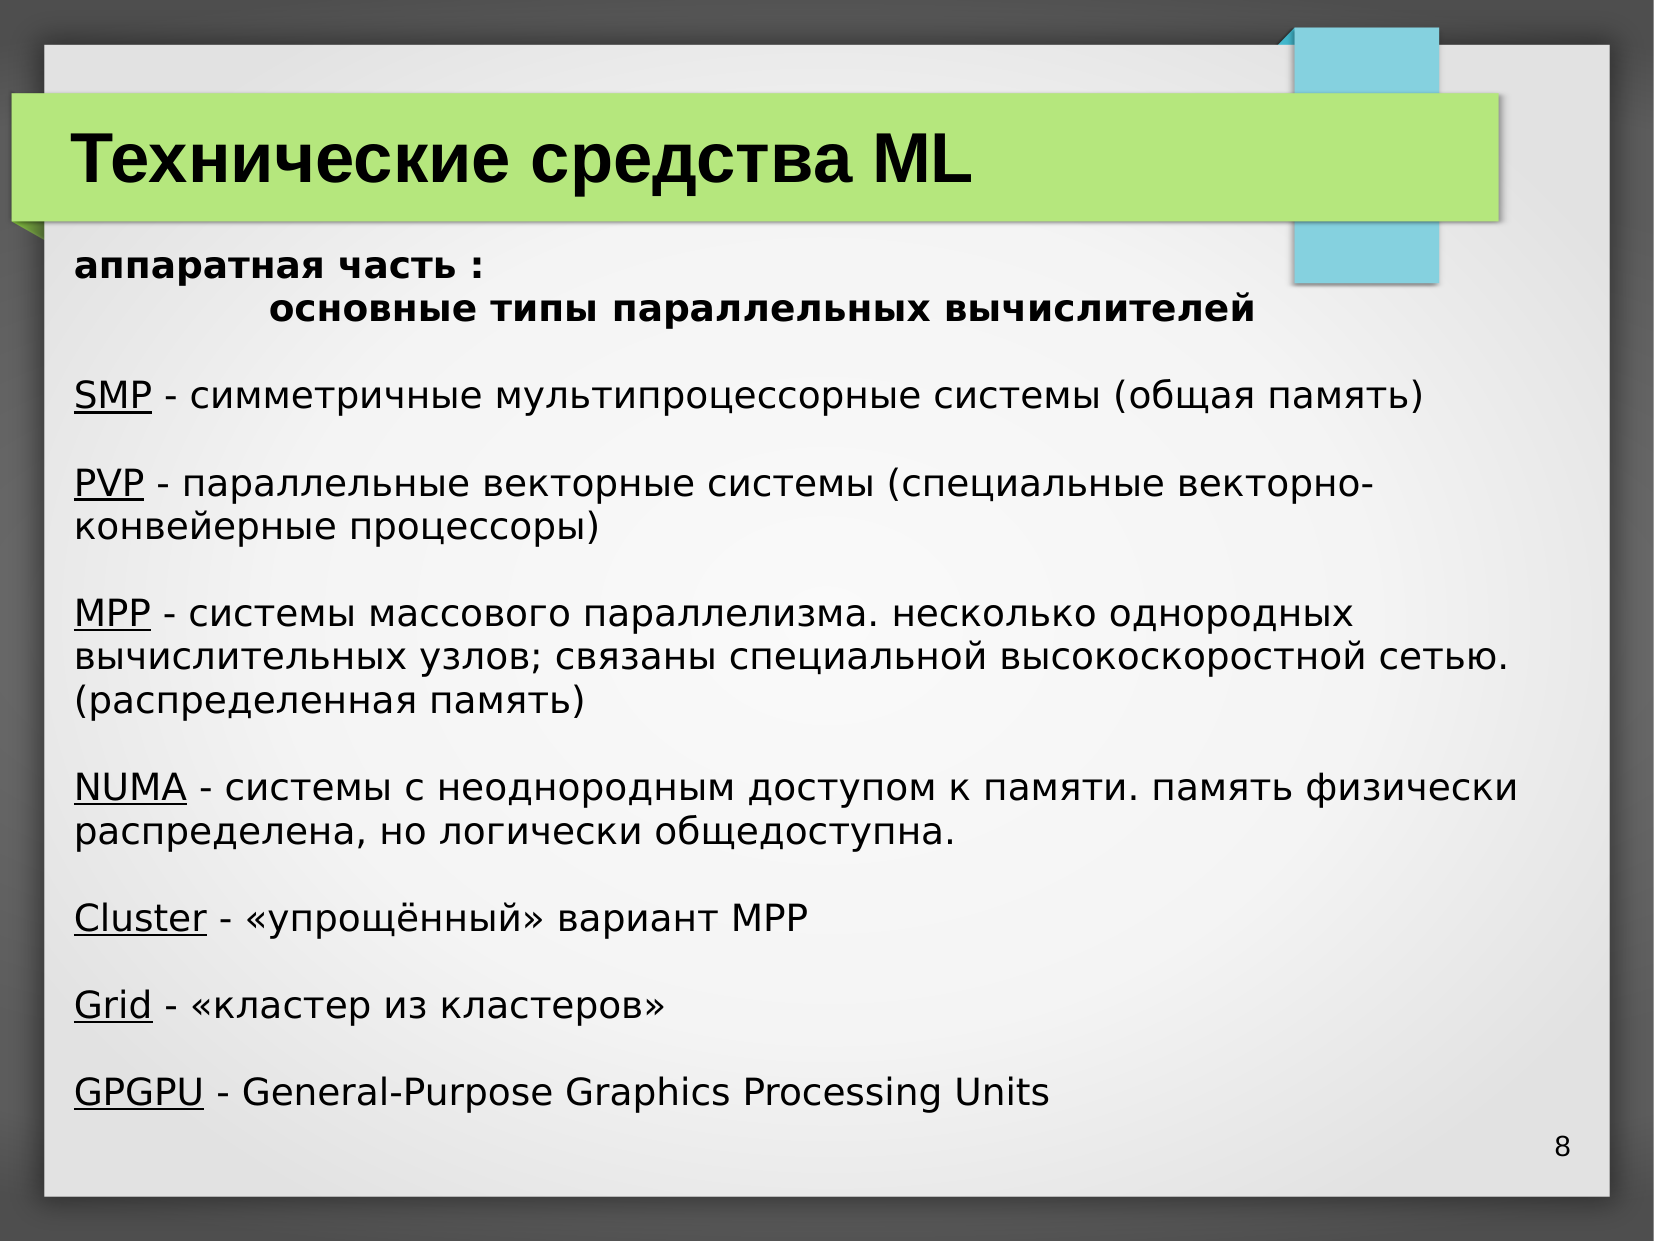

# Технические средства ML
аппаратная часть :
 основные типы параллельных вычислителей
SMP - симметричные мультипроцессорные системы (общая память)
PVP - параллельные векторные системы (специальные векторно-конвейерные процессоры)
MPP - системы массового параллелизма. несколько однородных вычислительных узлов; связаны специальной высокоскоростной сетью. (распределенная память)
NUMA - системы с неоднородным доступом к памяти. память физически распределена, но логически общедоступна.
Cluster - «упрощённый» вариант MPP
Grid - «кластер из кластеров»
GPGPU - General-Purpose Graphics Processing Units
8